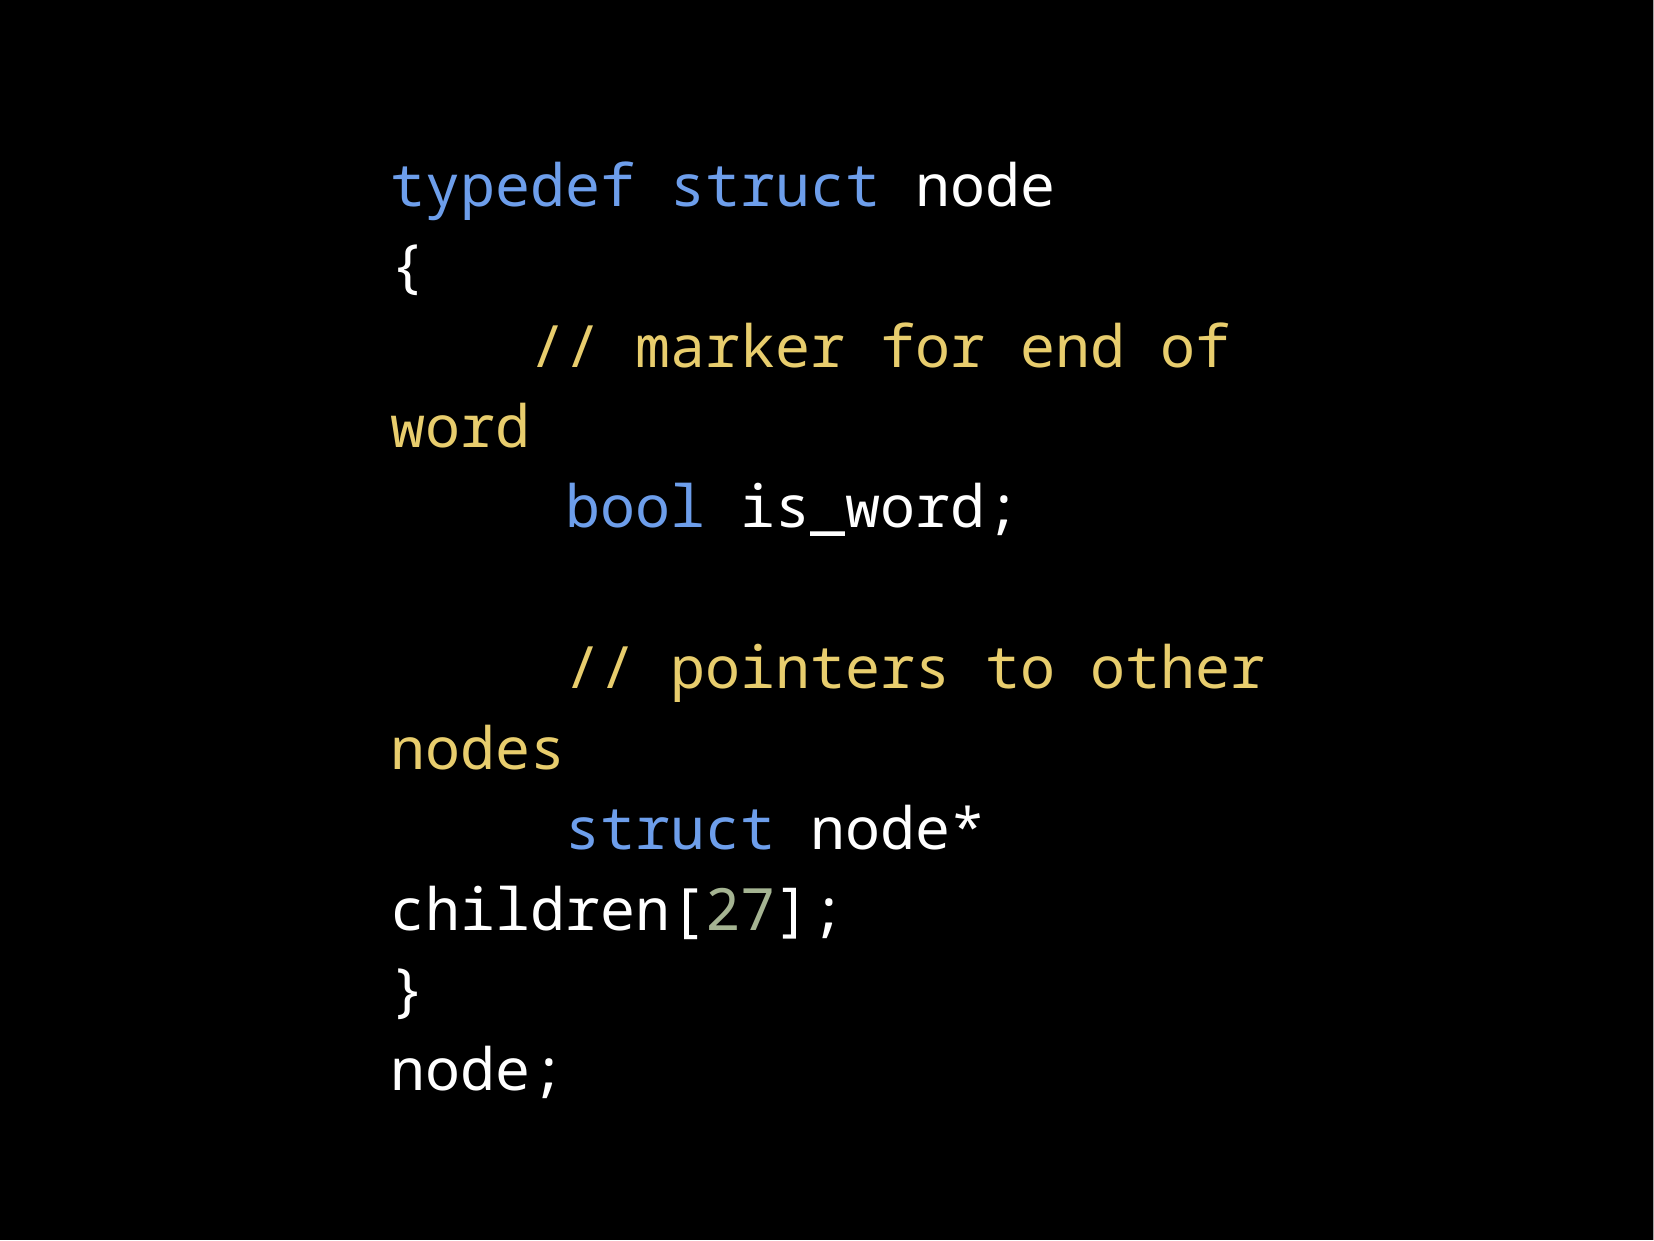

typedef struct node
{
 // marker for end of word
 bool is_word;
 // pointers to other nodes
 struct node* children[27];
}
node;